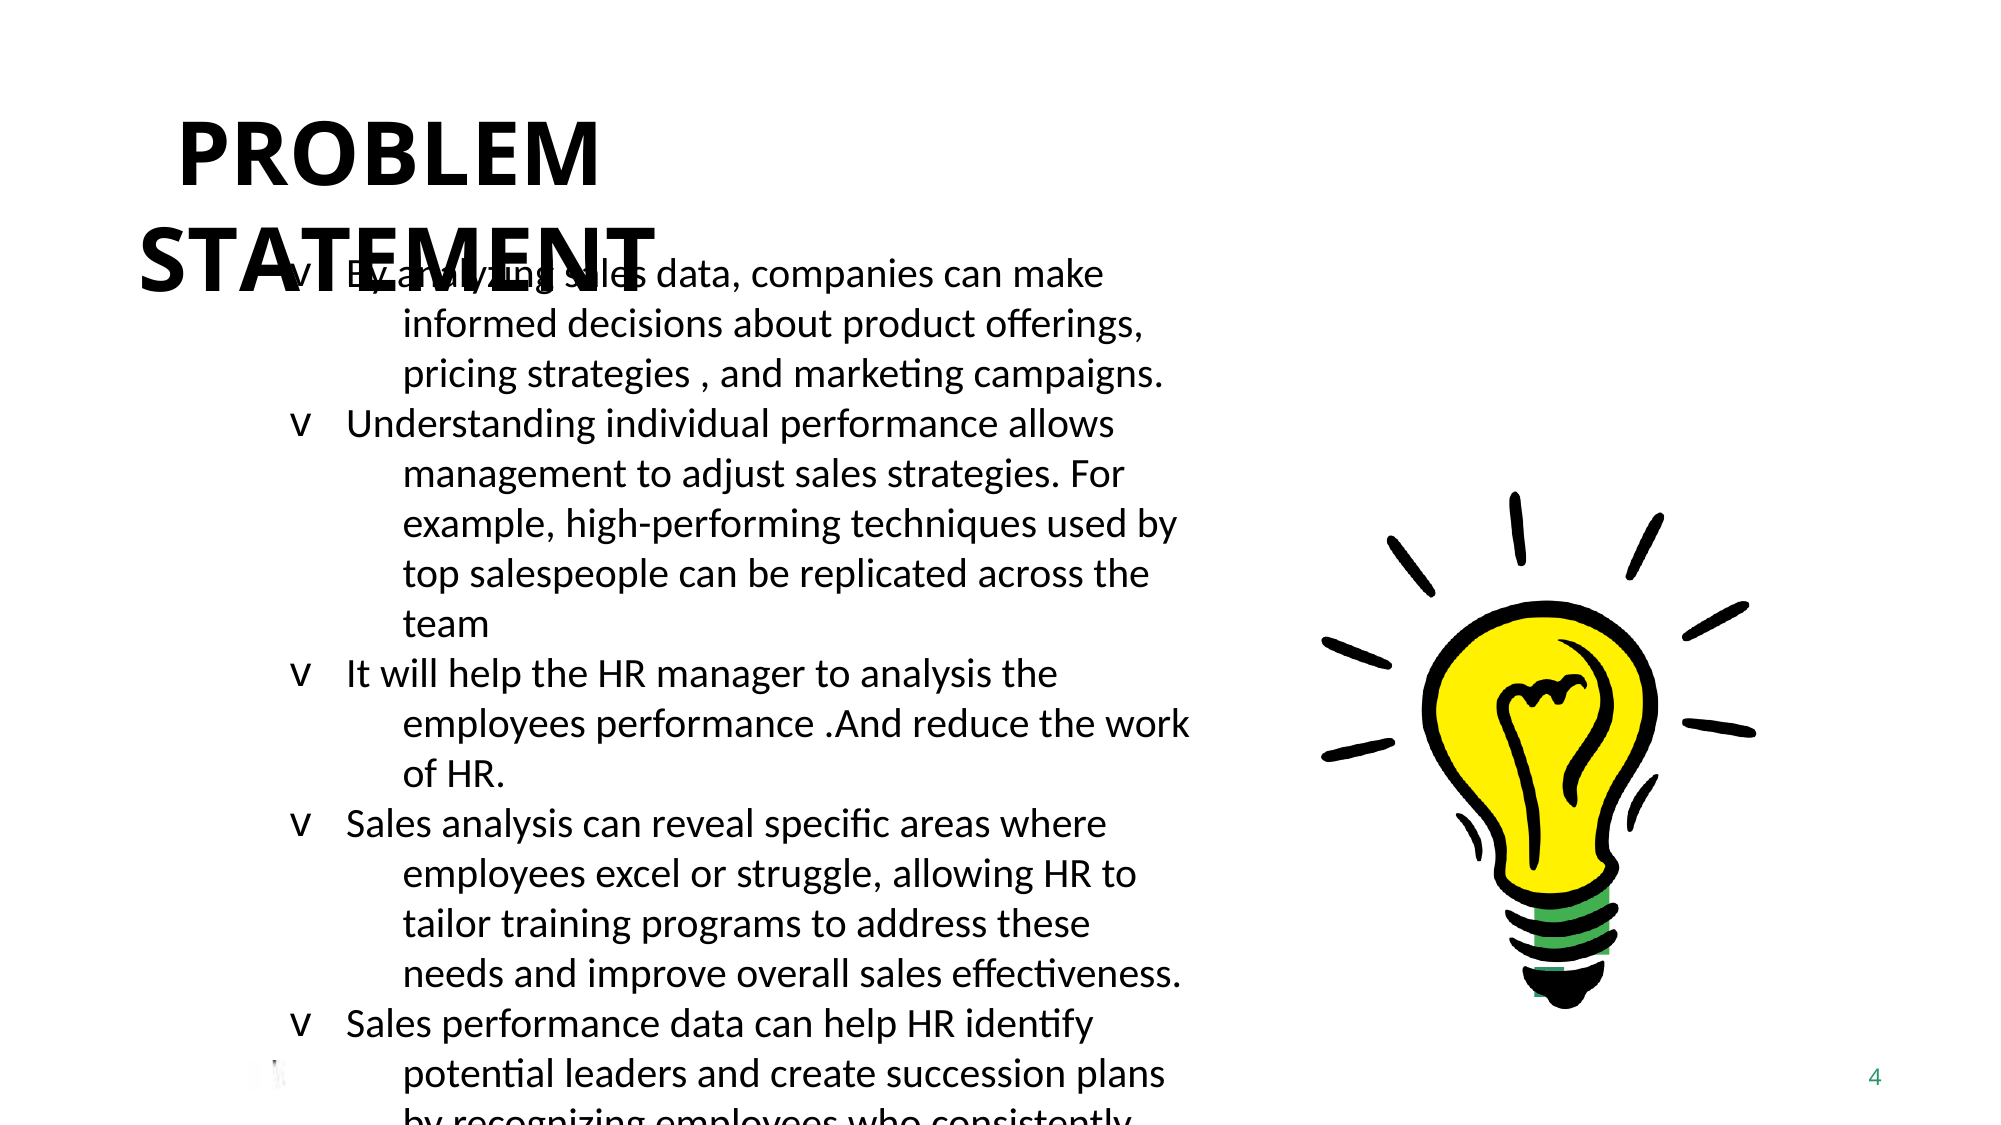

# PROBLEM	STATEMENT
By analyzing sales data, companies can make informed decisions about product offerings, pricing strategies , and marketing campaigns.
Understanding individual performance allows management to adjust sales strategies. For example, high-performing techniques used by top salespeople can be replicated across the team
It will help the HR manager to analysis the employees performance .And reduce the work of HR.
Sales analysis can reveal specific areas where employees excel or struggle, allowing HR to tailor training programs to address these needs and improve overall sales effectiveness.
Sales performance data can help HR identify potential leaders and create succession plans by recognizing employees who consistently achieve strong results and exhibit leadership potential.